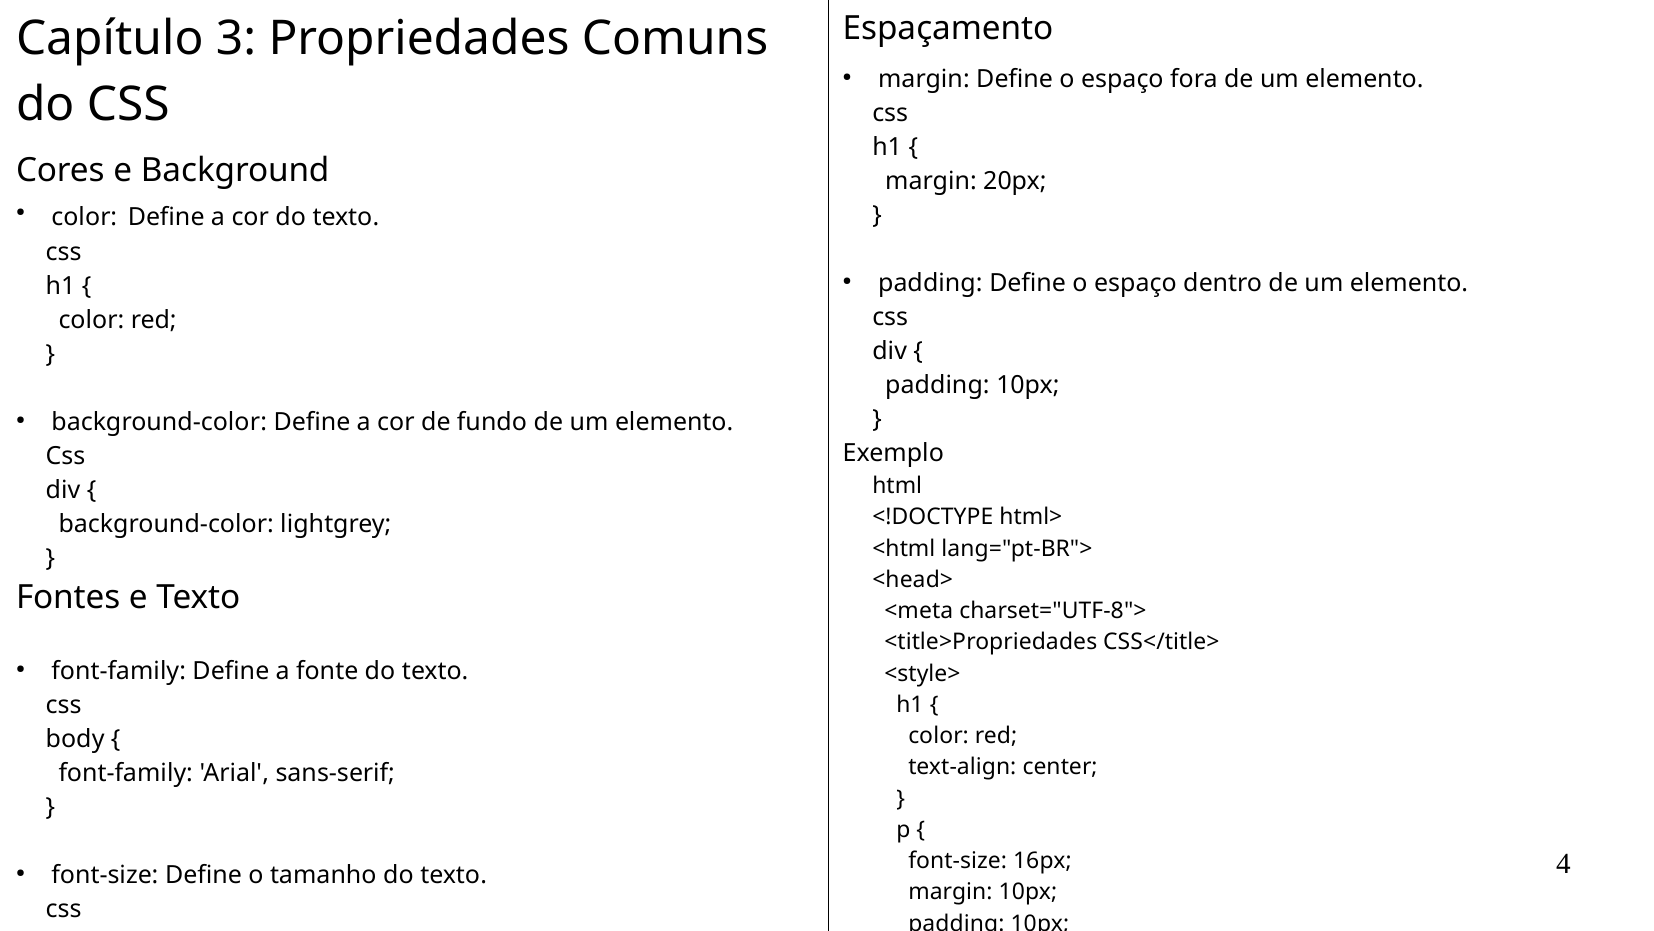

Capítulo 3: Propriedades Comuns do CSS
Cores e Background
color: Define a cor do texto.
css
h1 {
 color: red;
}
background-color: Define a cor de fundo de um elemento.
Css
div {
 background-color: lightgrey;
}
Fontes e Texto
font-family: Define a fonte do texto.
css
body {
 font-family: 'Arial', sans-serif;
}
font-size: Define o tamanho do texto.
css
p {
 font-size: 16px;
}
Text-aling: Alinha o texto.
css
h2 {
 text-align: center;
}
Espaçamento
margin: Define o espaço fora de um elemento.
css
h1 {
 margin: 20px;
}
padding: Define o espaço dentro de um elemento.
css
div {
 padding: 10px;
}
Exemplo
html
<!DOCTYPE html>
<html lang="pt-BR">
<head>
 <meta charset="UTF-8">
 <title>Propriedades CSS</title>
 <style>
 h1 {
 color: red;
 text-align: center;
 }
 p {
 font-size: 16px;
 margin: 10px;
 padding: 10px;
 background-color: lightyellow;
 }
 </style>
</head>
<body>
 <h1>Propriedades Comuns do CSS</h1>
 <p>Exemplo de texto estilizado com CSS.</p>
</body>
</html>
4